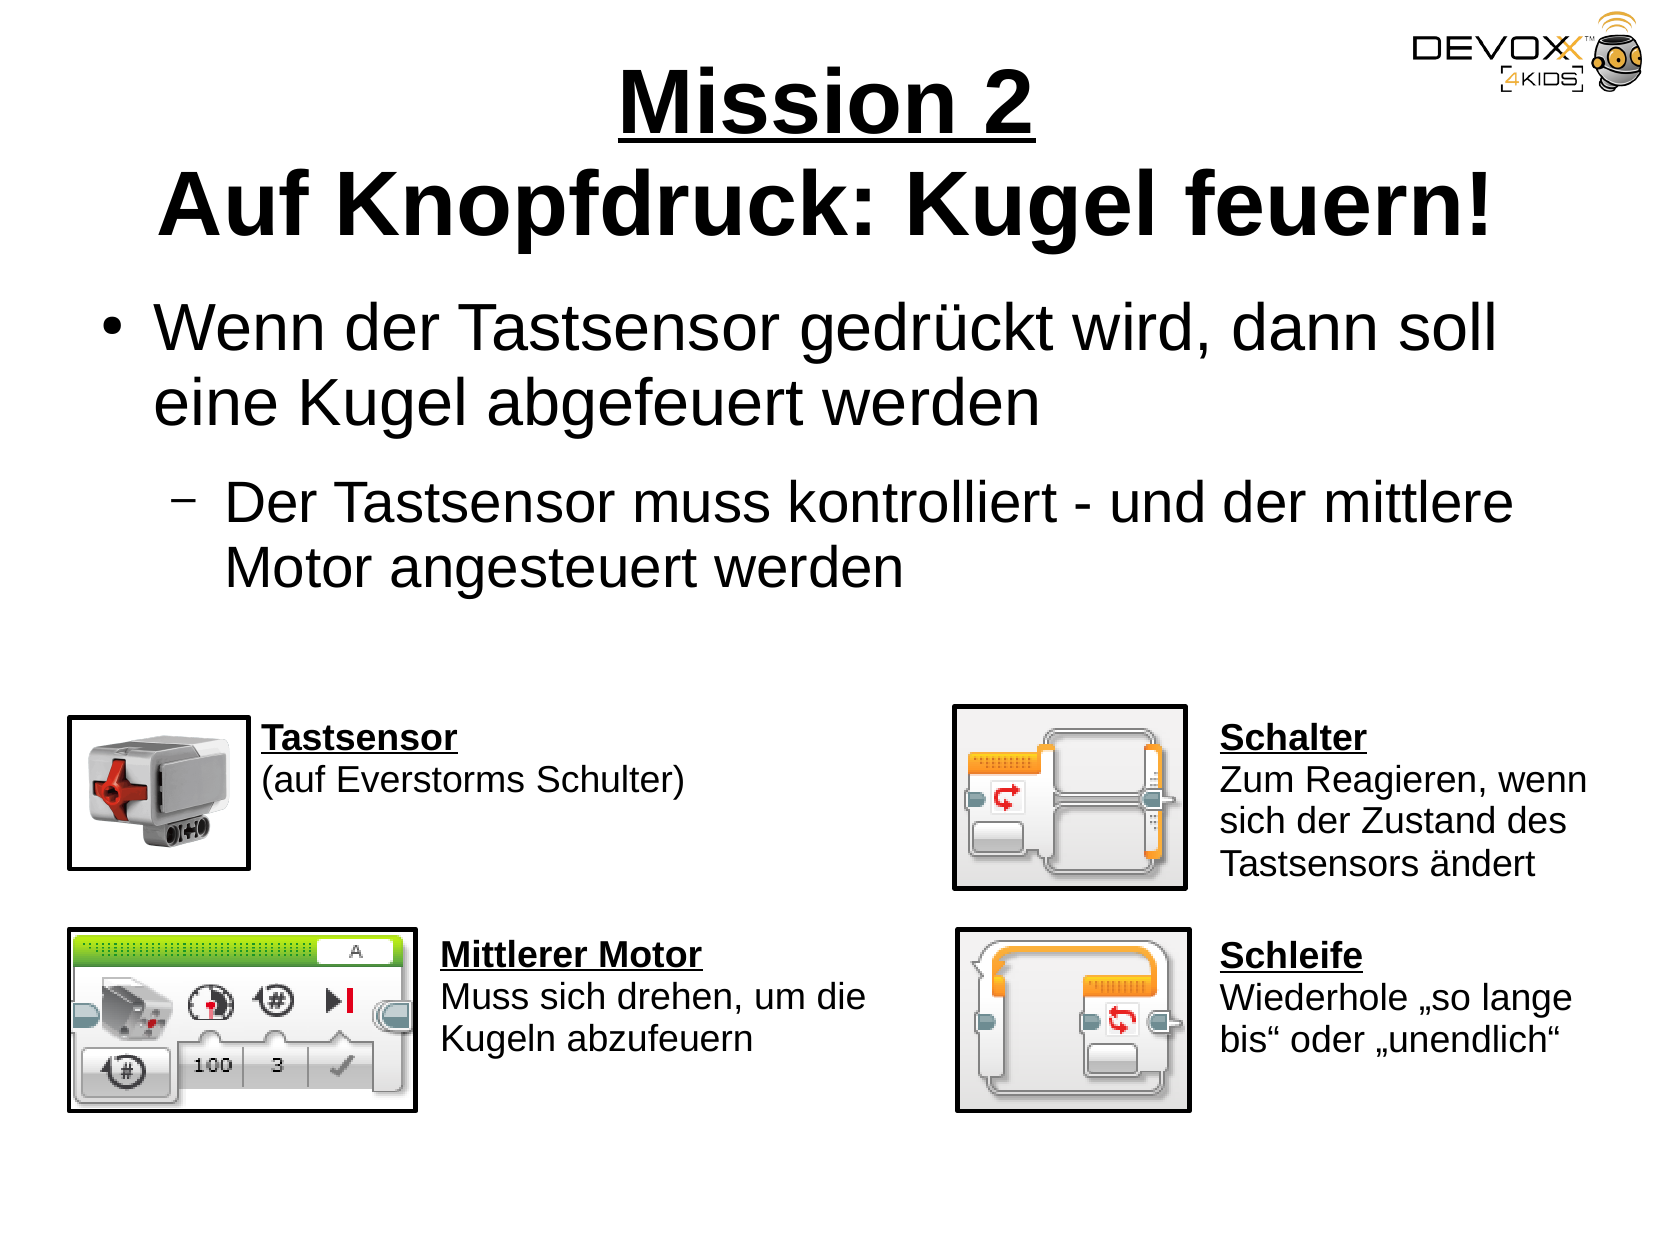

# Mission 2 Auf Knopfdruck: Kugel feuern!
Wenn der Tastsensor gedrückt wird, dann soll eine Kugel abgefeuert werden
Der Tastsensor muss kontrolliert - und der mittlere Motor angesteuert werden
Tastsensor
(auf Everstorms Schulter)
Schalter
Zum Reagieren, wenn sich der Zustand des Tastsensors ändert
Mittlerer Motor
Muss sich drehen, um die Kugeln abzufeuern
Schleife
Wiederhole „so lange bis“ oder „unendlich“